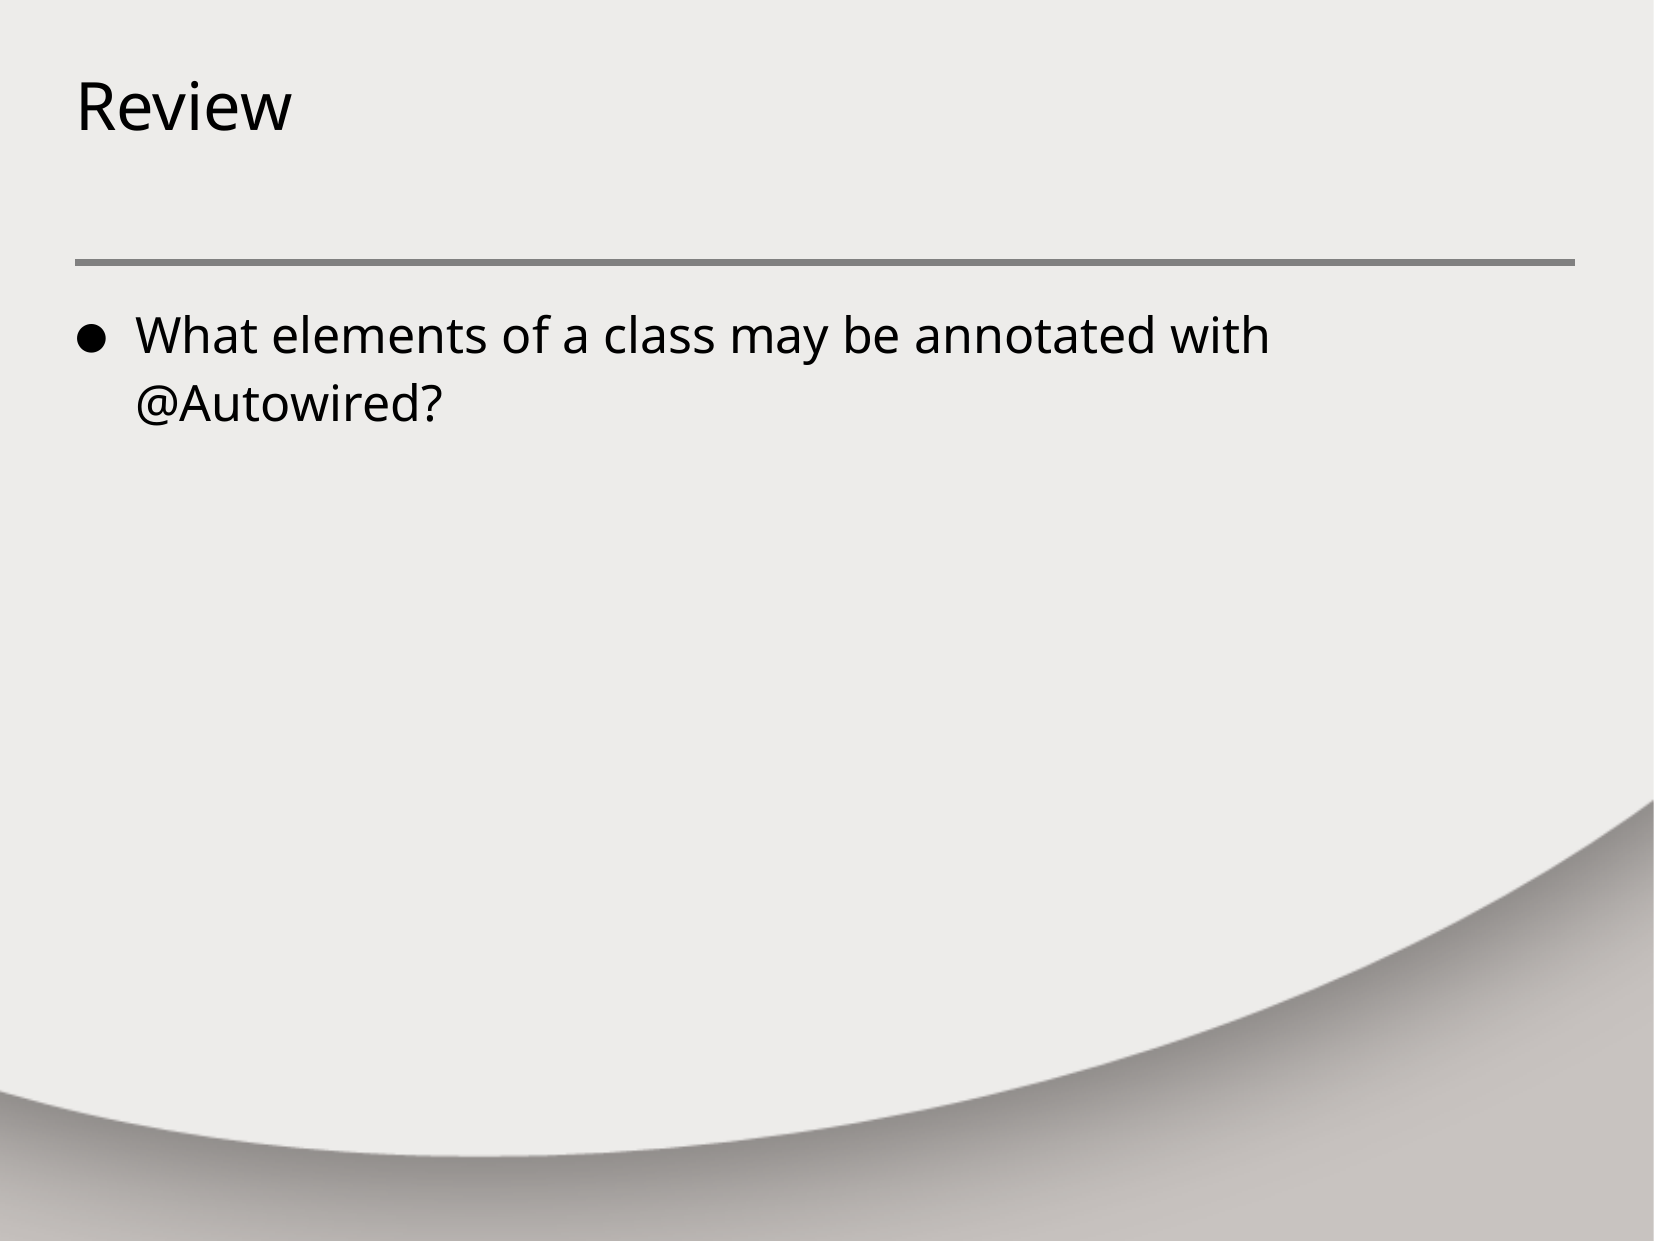

# Review
What elements of a class may be annotated with @Autowired?